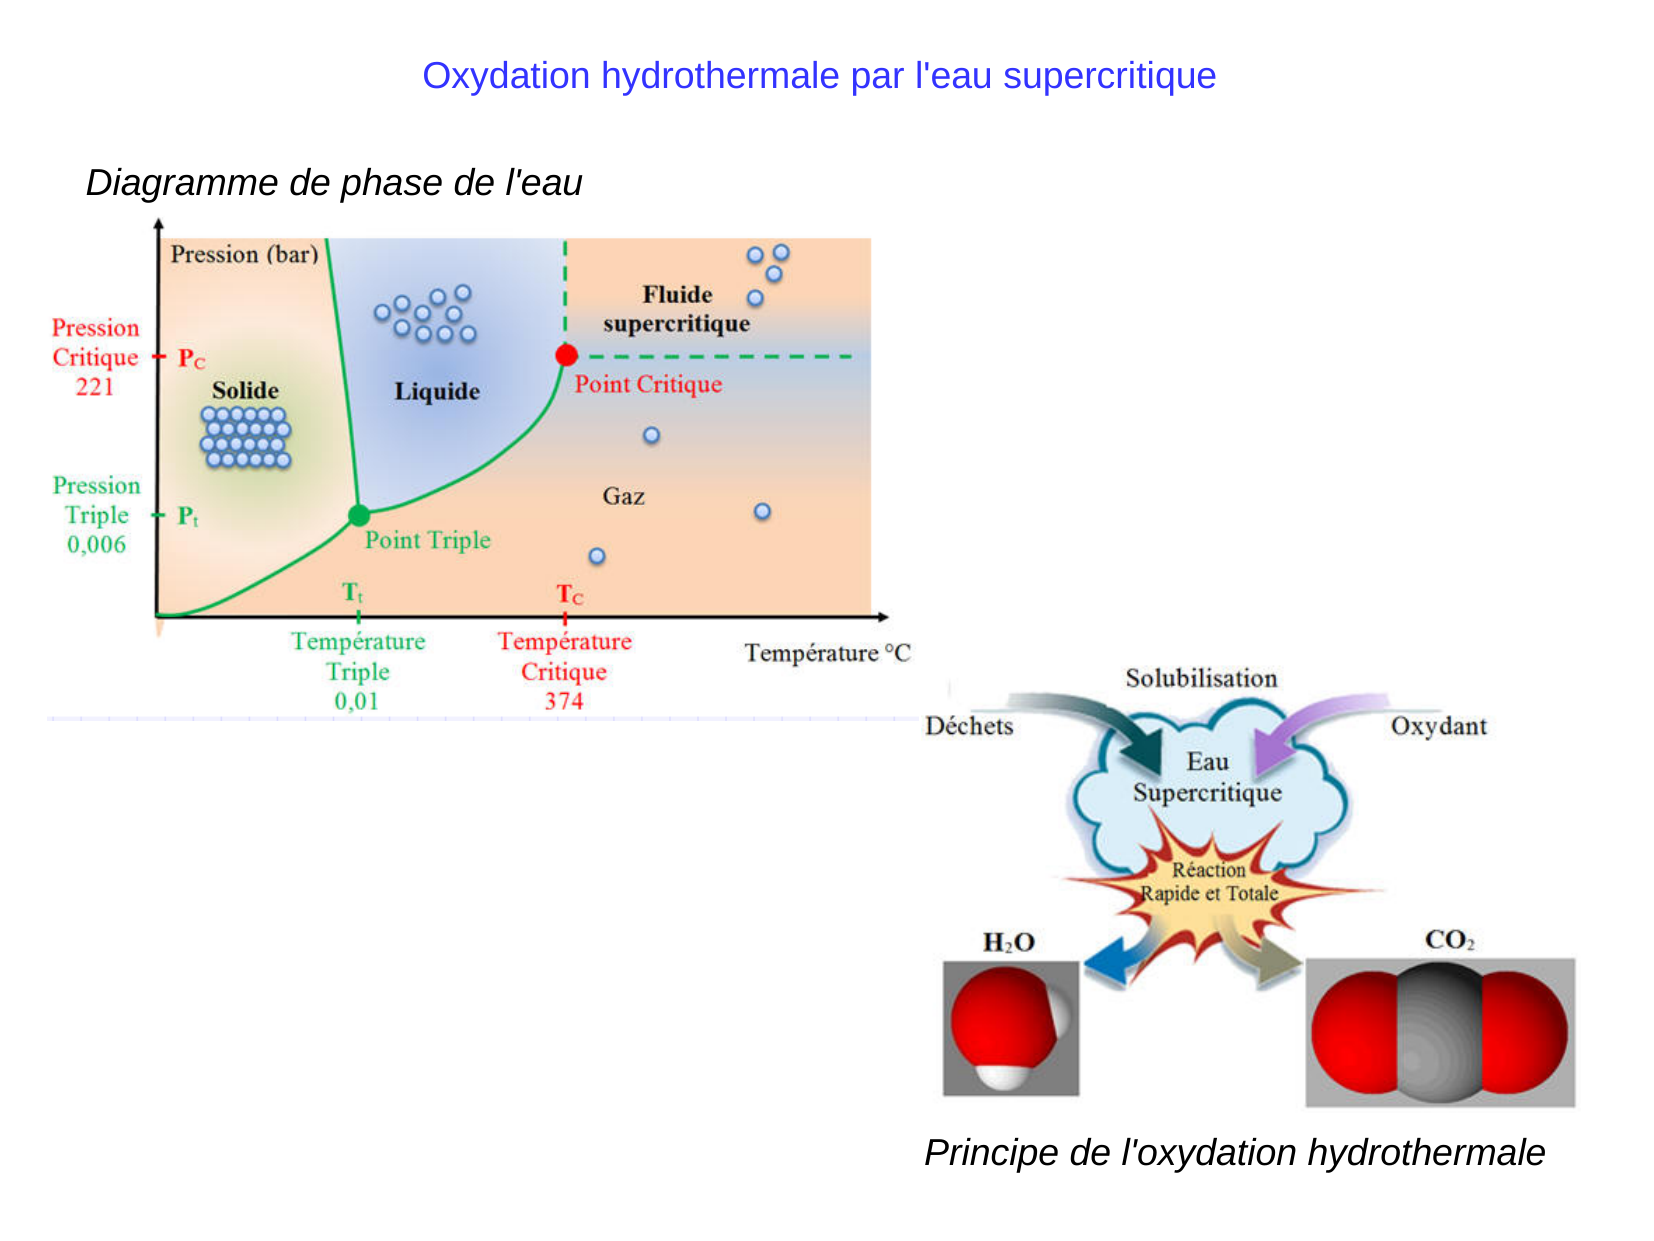

Oxydation hydrothermale par l'eau supercritique
Diagramme de phase de l'eau
Principe de l'oxydation hydrothermale